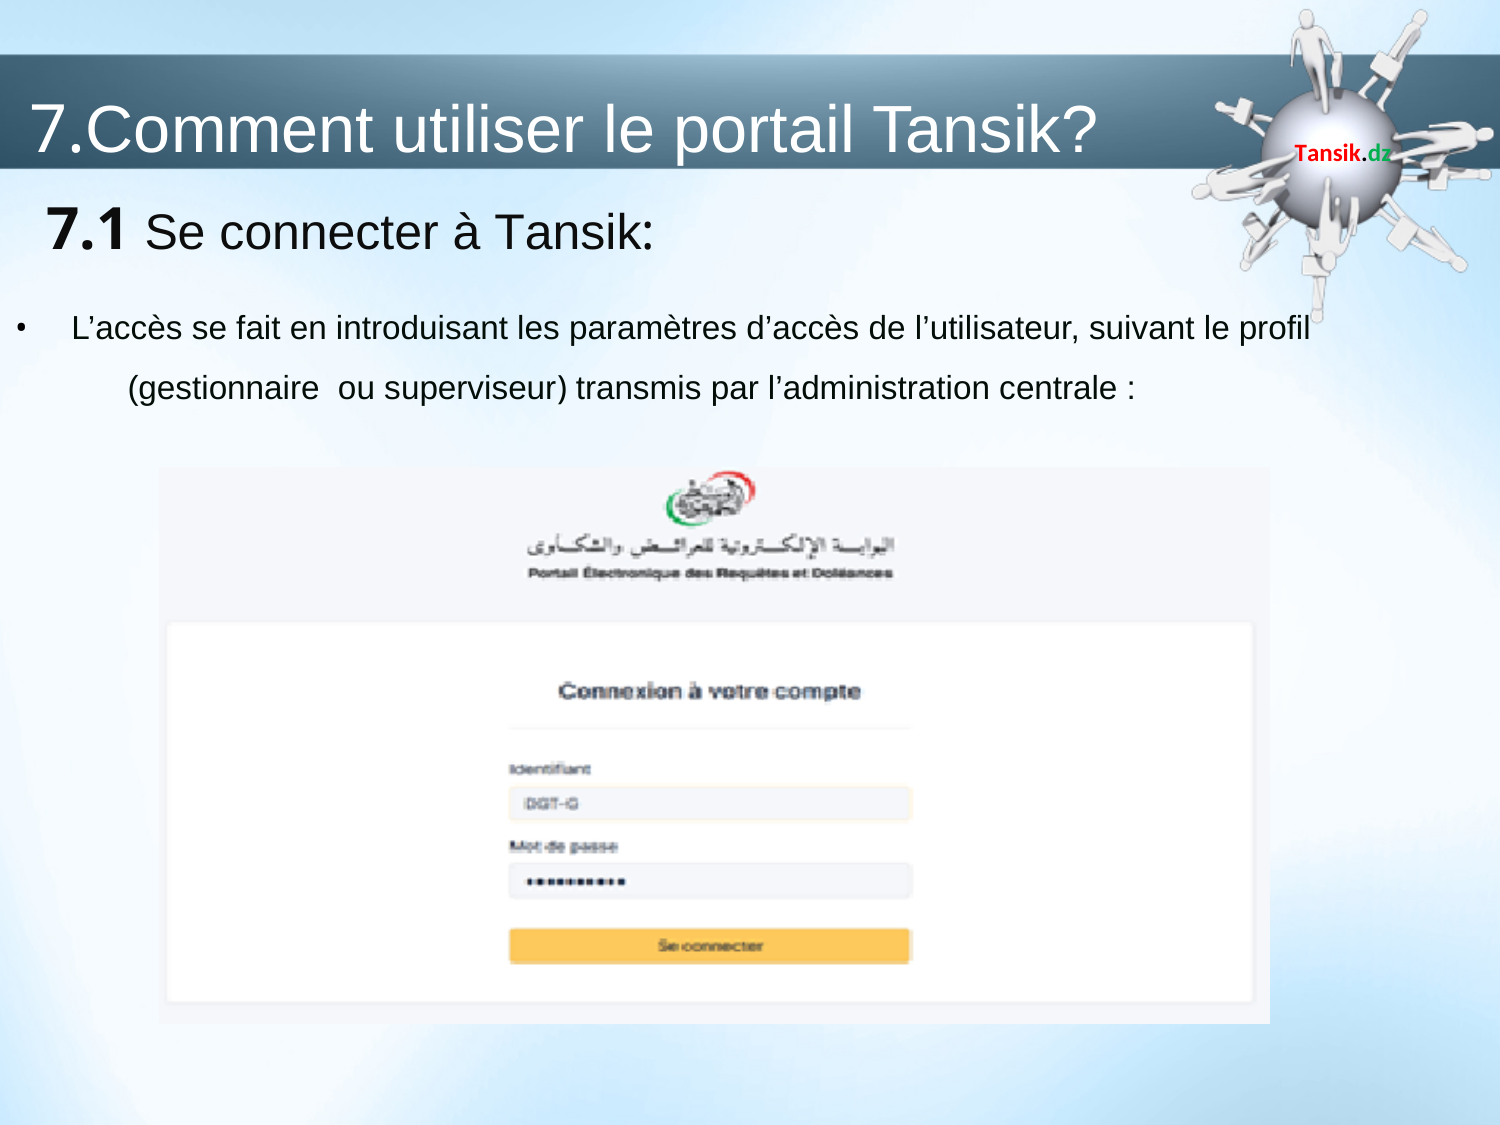

# 7.Comment utiliser le portail Tansik?
Tansik.dz
7.1 Se connecter à Tansik:
L’accès se fait en introduisant les paramètres d’accès de l’utilisateur, suivant le profil (gestionnaire ou superviseur) transmis par l’administration centrale :